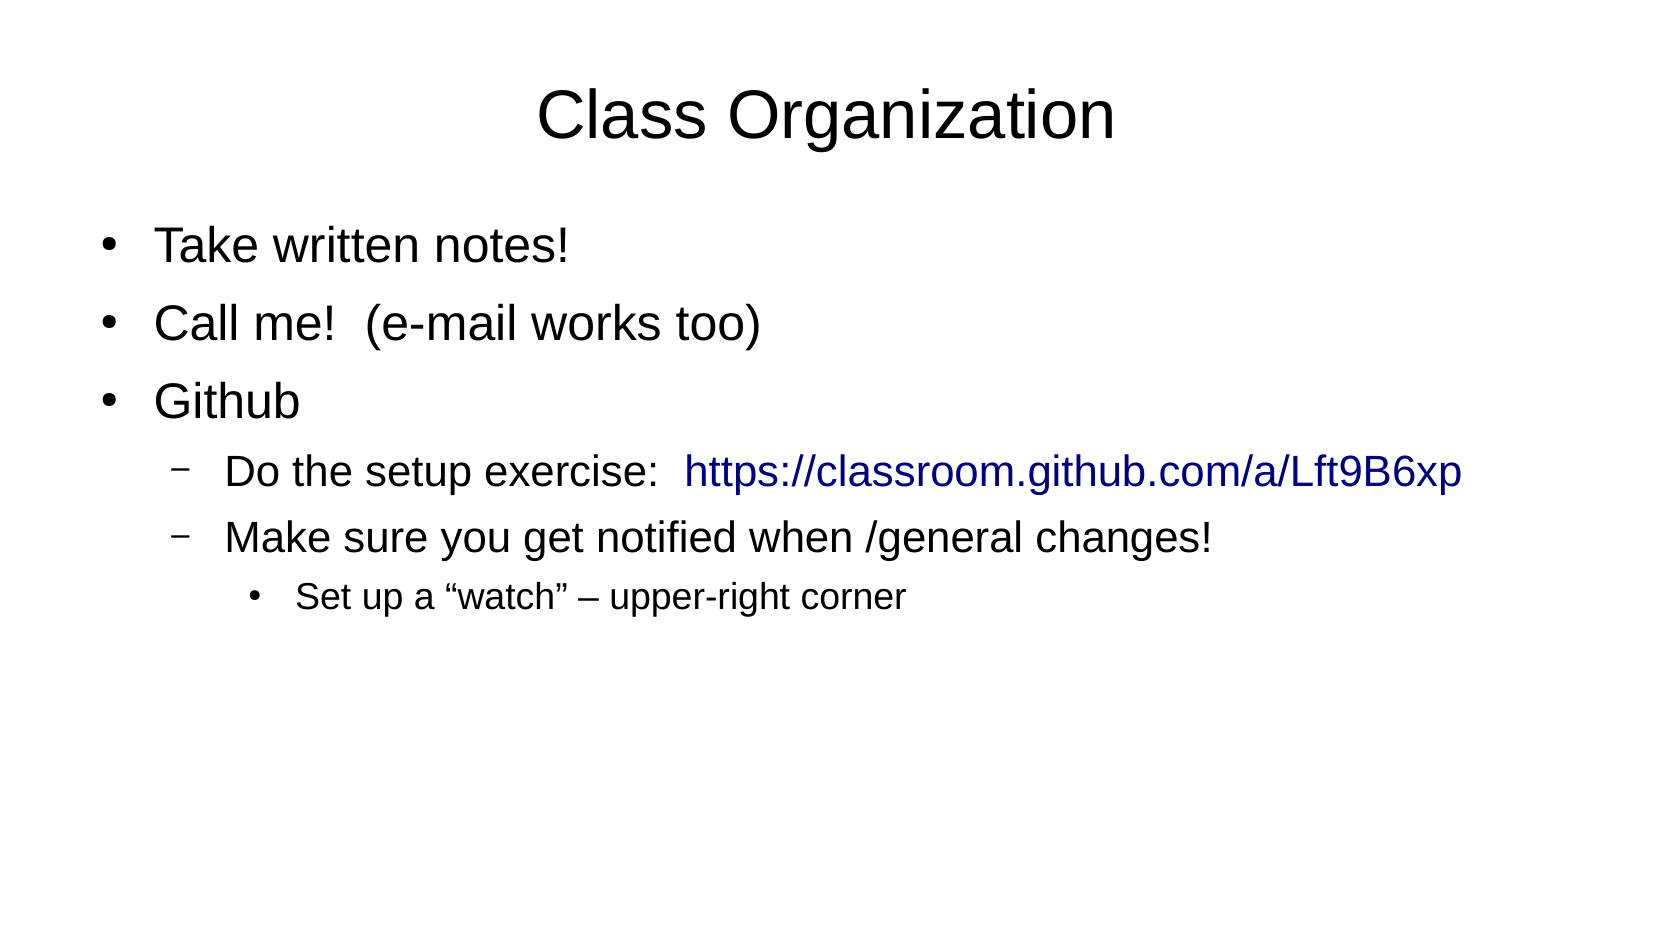

# Class Organization
Take written notes!
Call me! (e-mail works too)
Github
Do the setup exercise: https://classroom.github.com/a/Lft9B6xp
Make sure you get notified when /general changes!
Set up a “watch” – upper-right corner